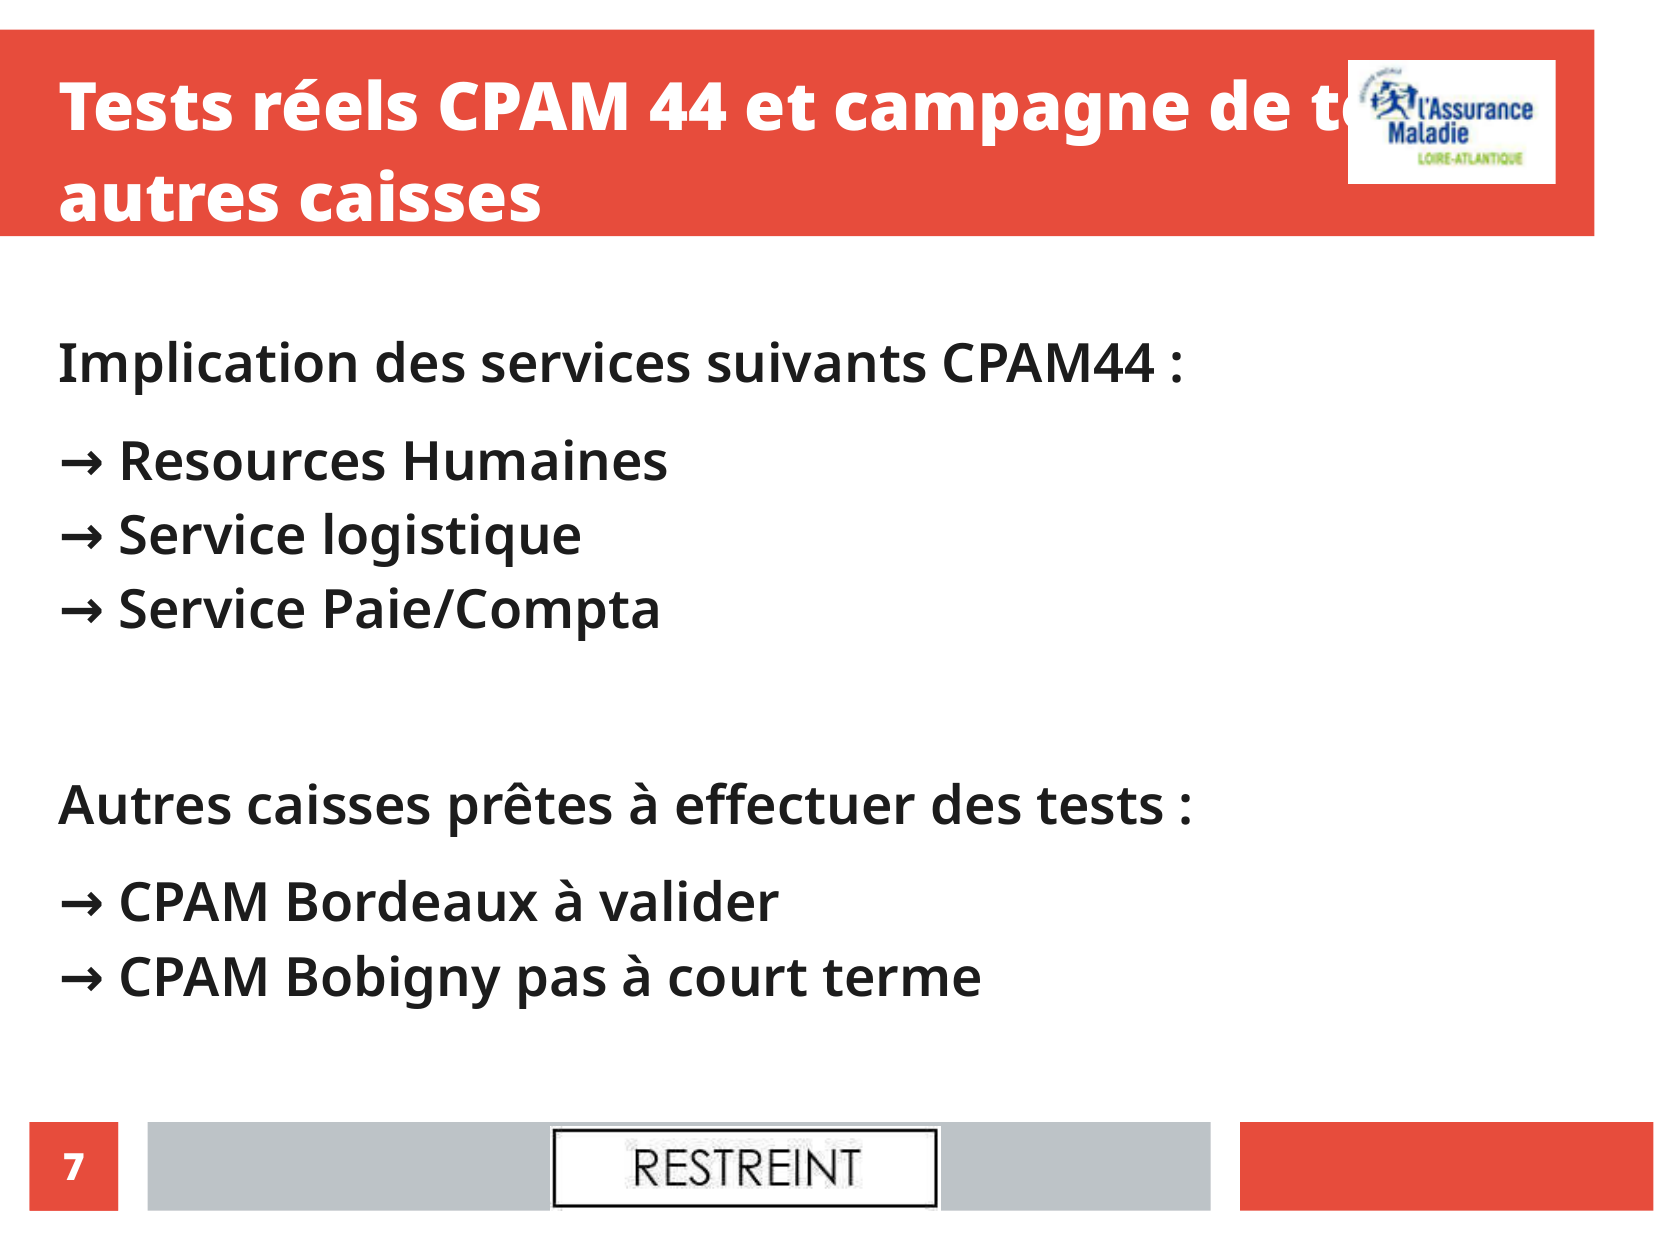

# Tests réels CPAM 44 et campagne de tests autres caisses
Implication des services suivants CPAM44 :
→ Resources Humaines
→ Service logistique
→ Service Paie/Compta
Autres caisses prêtes à effectuer des tests :
→ CPAM Bordeaux à valider
→ CPAM Bobigny pas à court terme
7